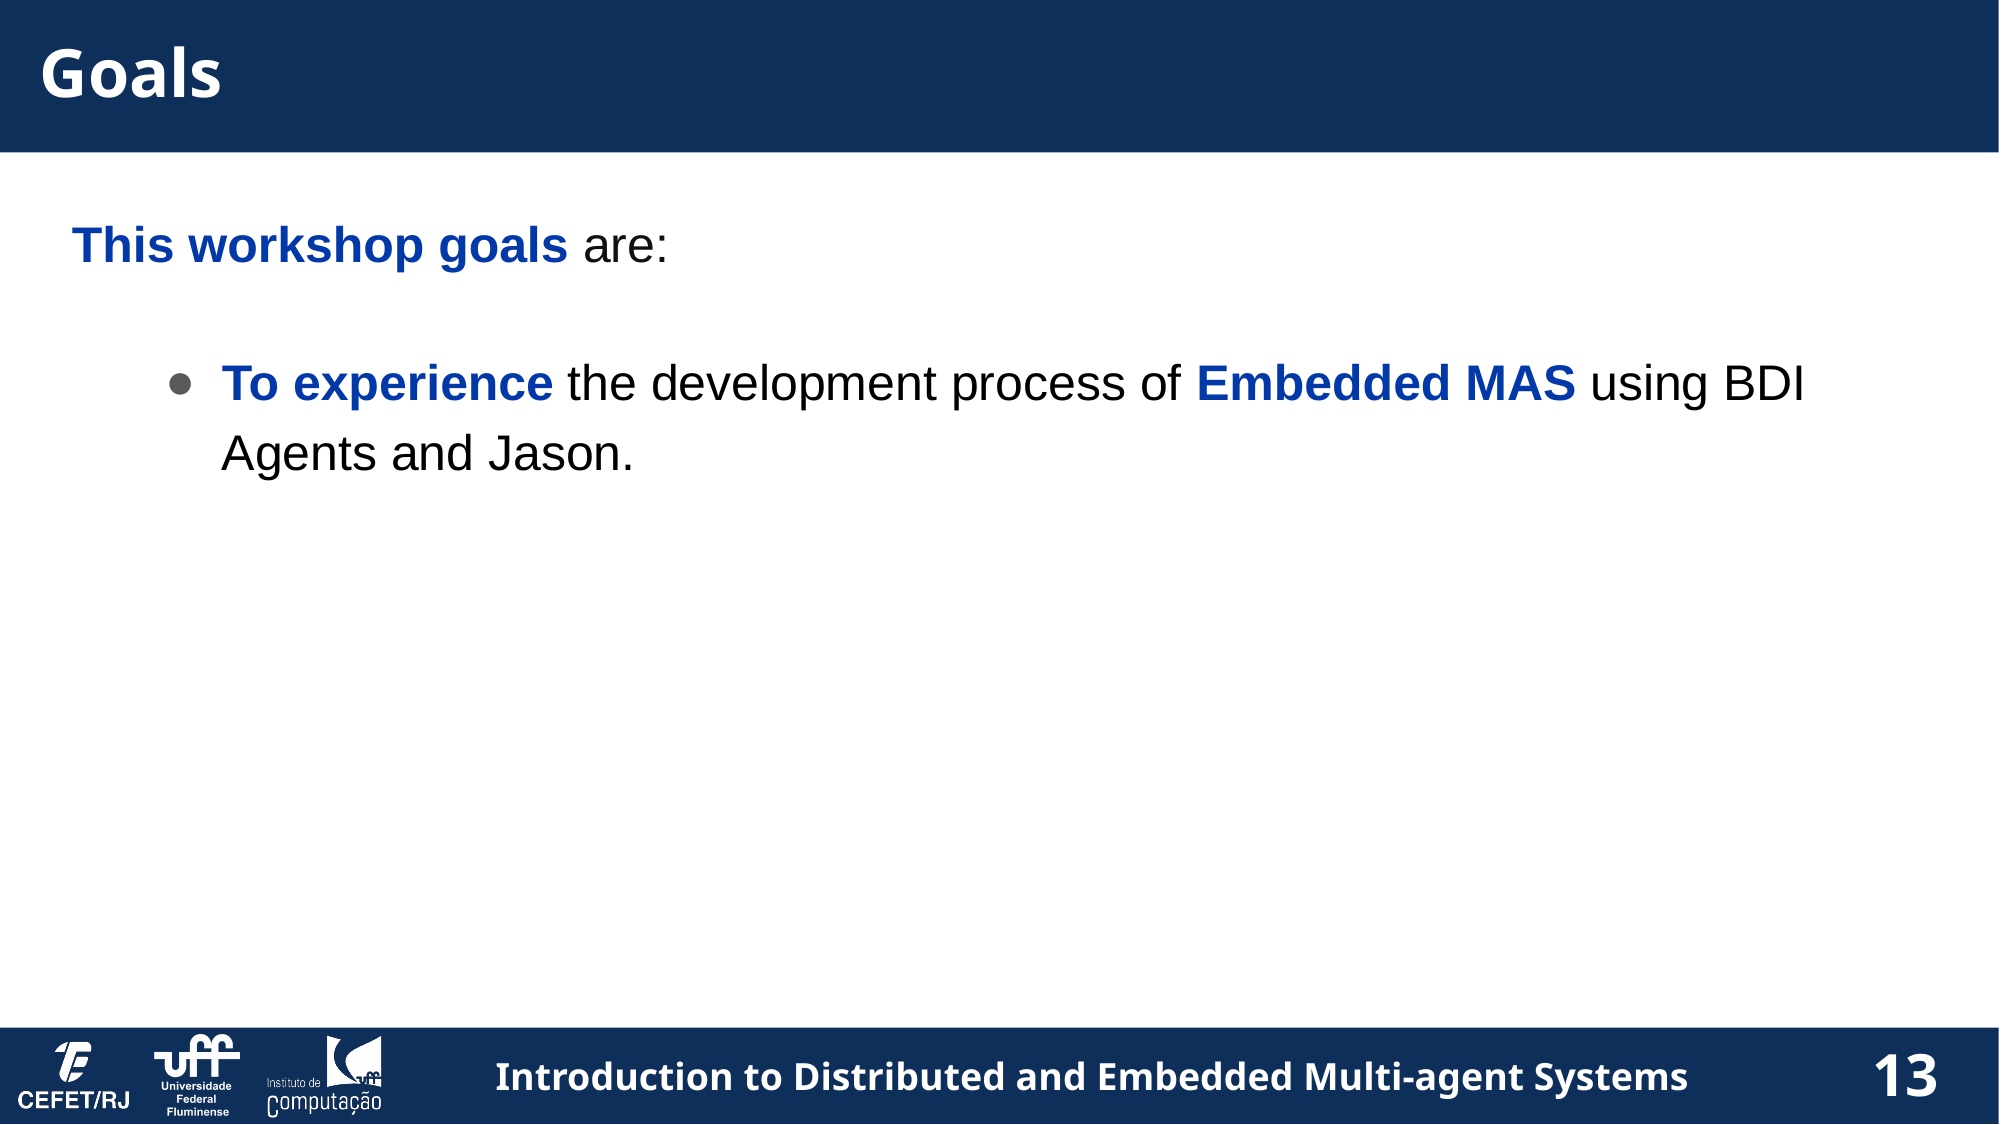

Goals
This workshop goals are:
To experience the development process of Embedded MAS using BDI Agents and Jason.